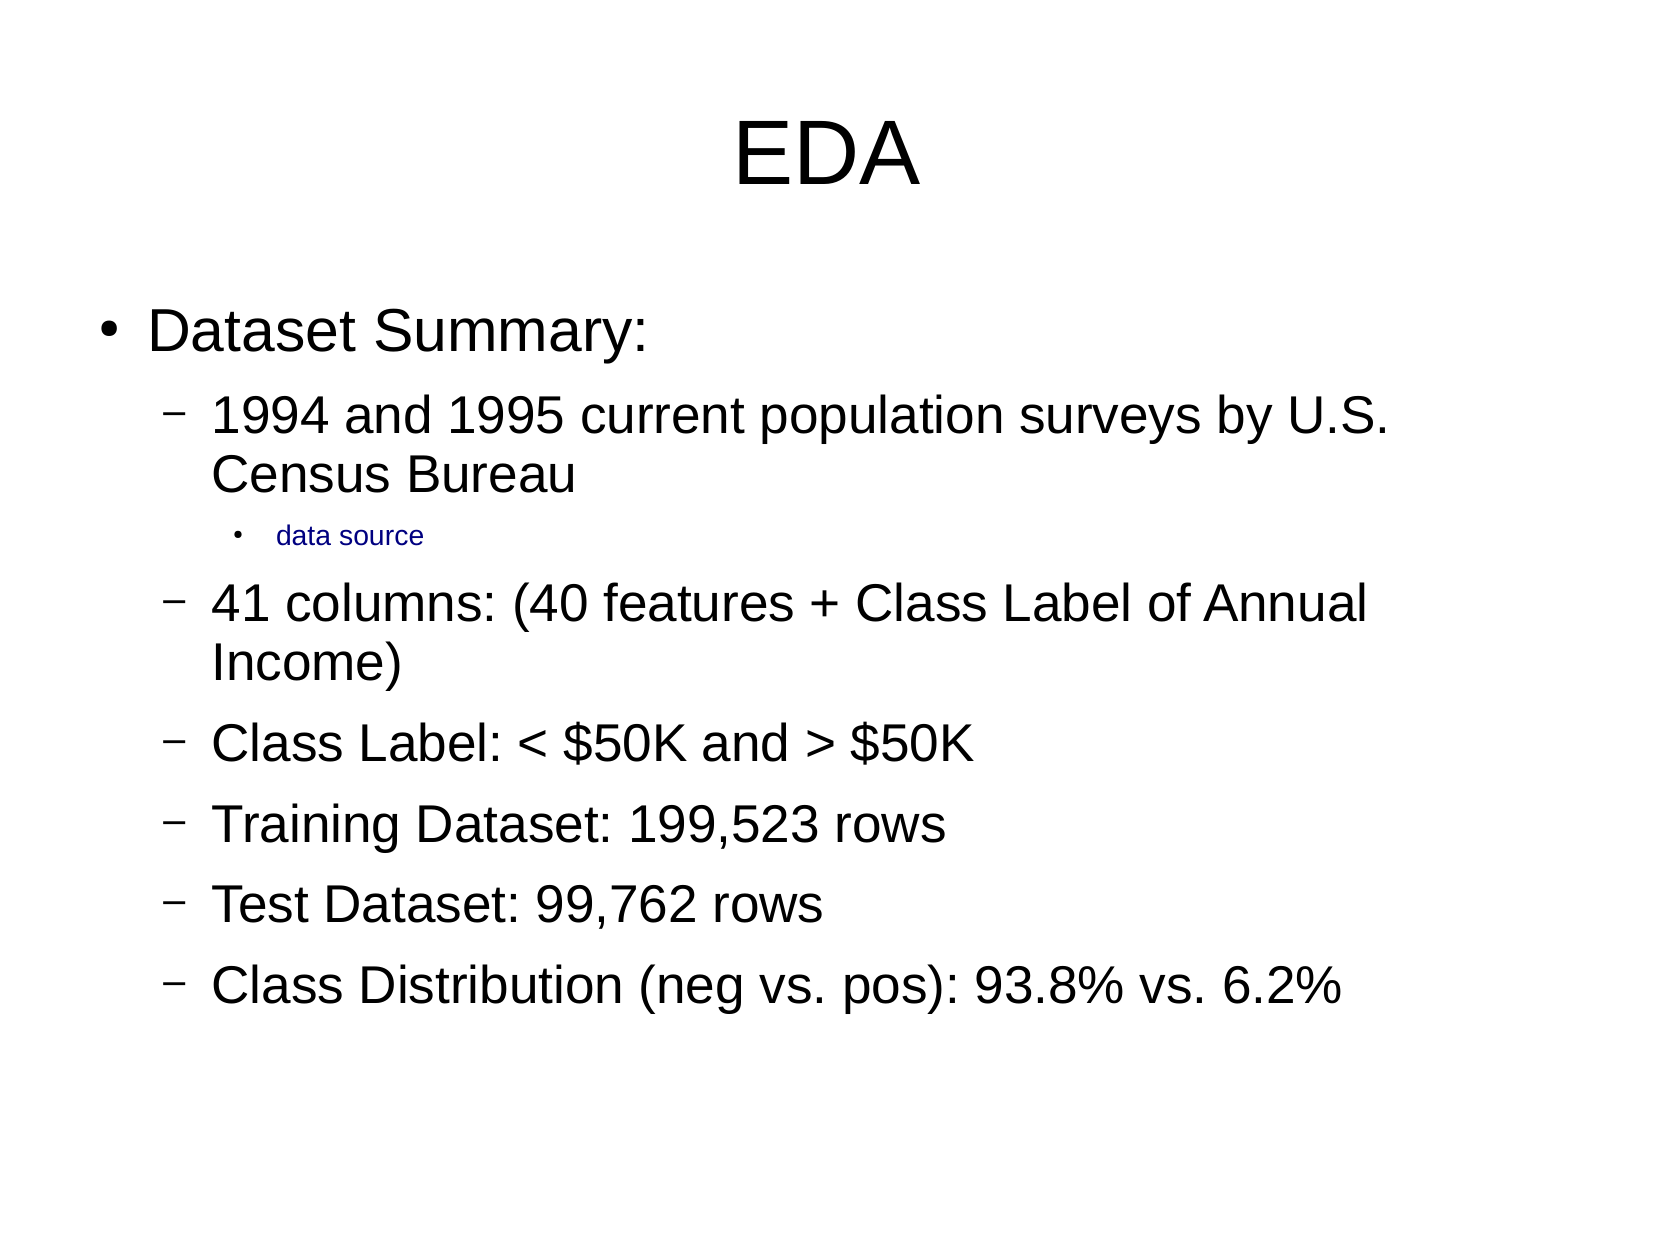

# EDA
Dataset Summary:
1994 and 1995 current population surveys by U.S. Census Bureau
data source
41 columns: (40 features + Class Label of Annual Income)
Class Label: < $50K and > $50K
Training Dataset: 199,523 rows
Test Dataset: 99,762 rows
Class Distribution (neg vs. pos): 93.8% vs. 6.2%